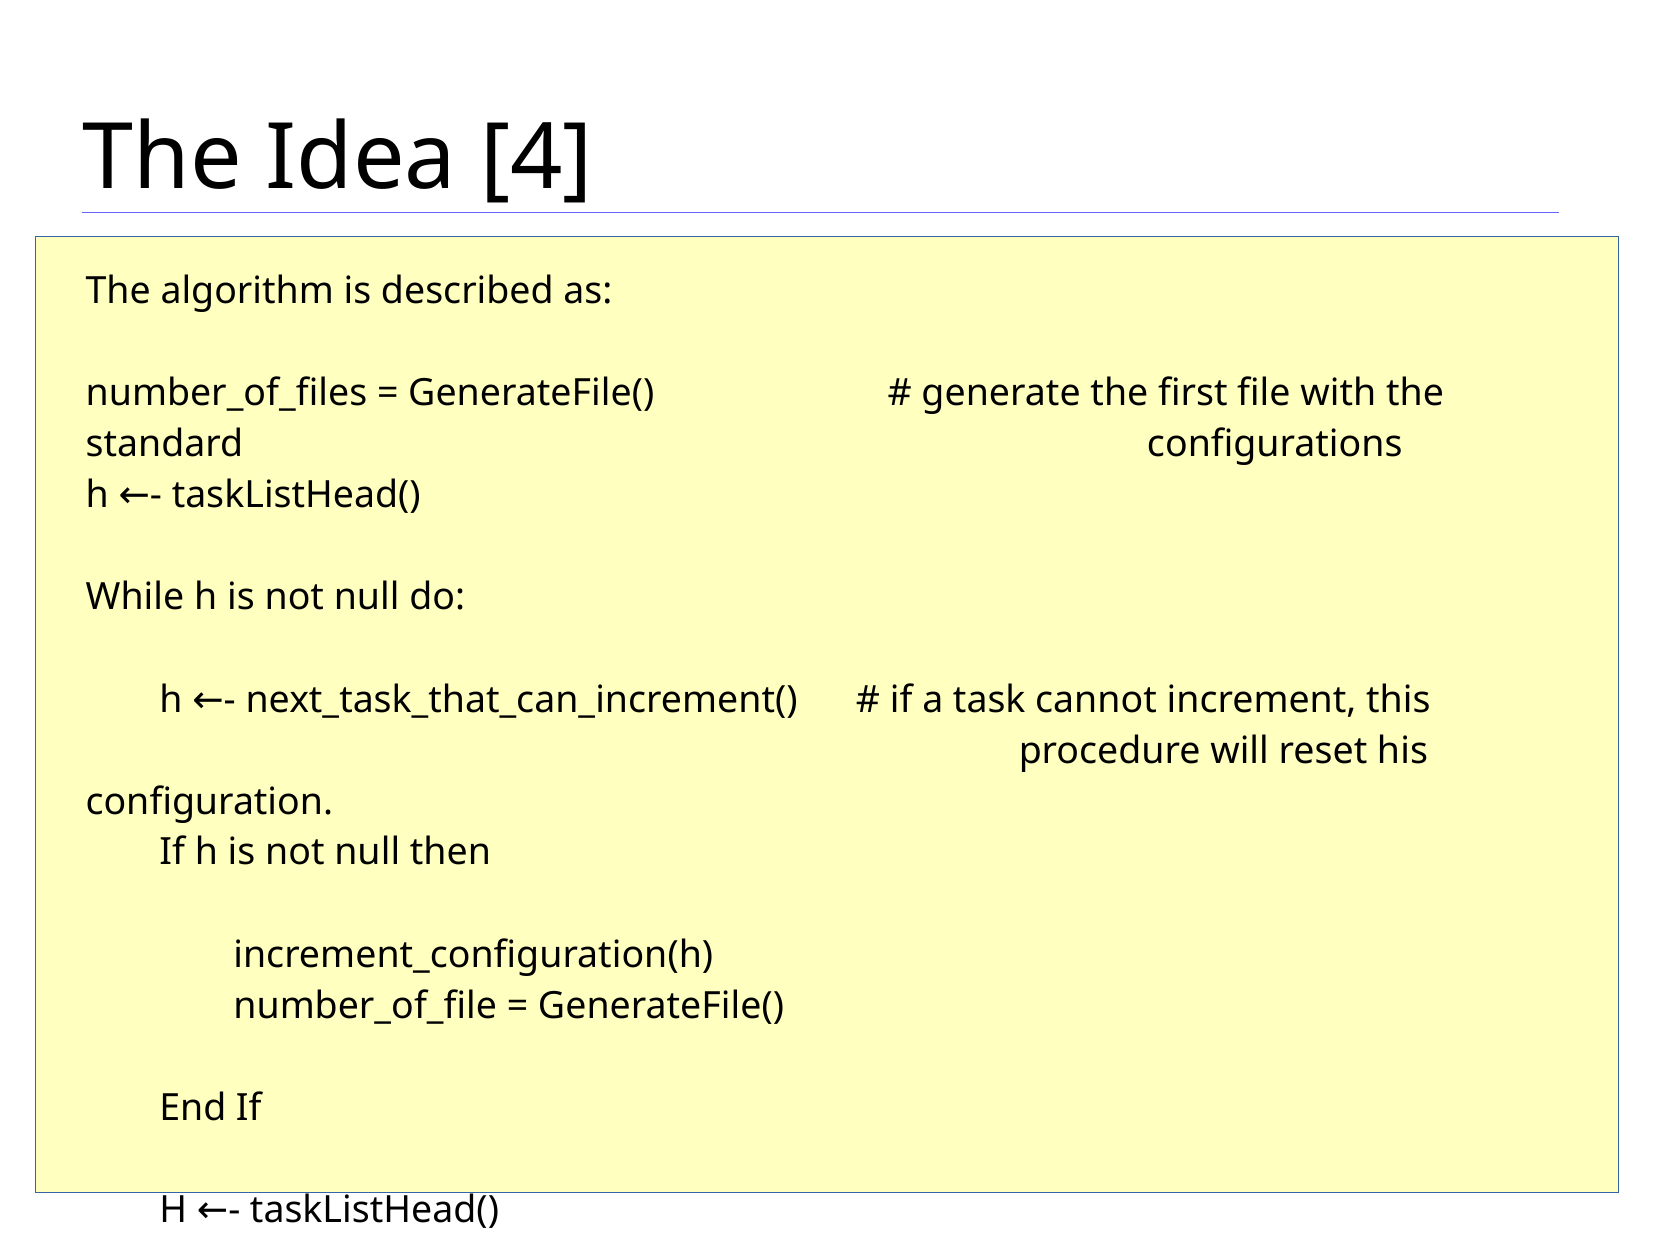

# The Idea [4]
The algorithm is described as:
number_of_files = GenerateFile() # generate the first file with the standard configurations
h ←- taskListHead()
While h is not null do:
	h ←- next_task_that_can_increment() # if a task cannot increment, this procedure will reset his configuration.
	If h is not null then
		increment_configuration(h)
		number_of_file = GenerateFile()
	End If
	H ←- taskListHead()
End While